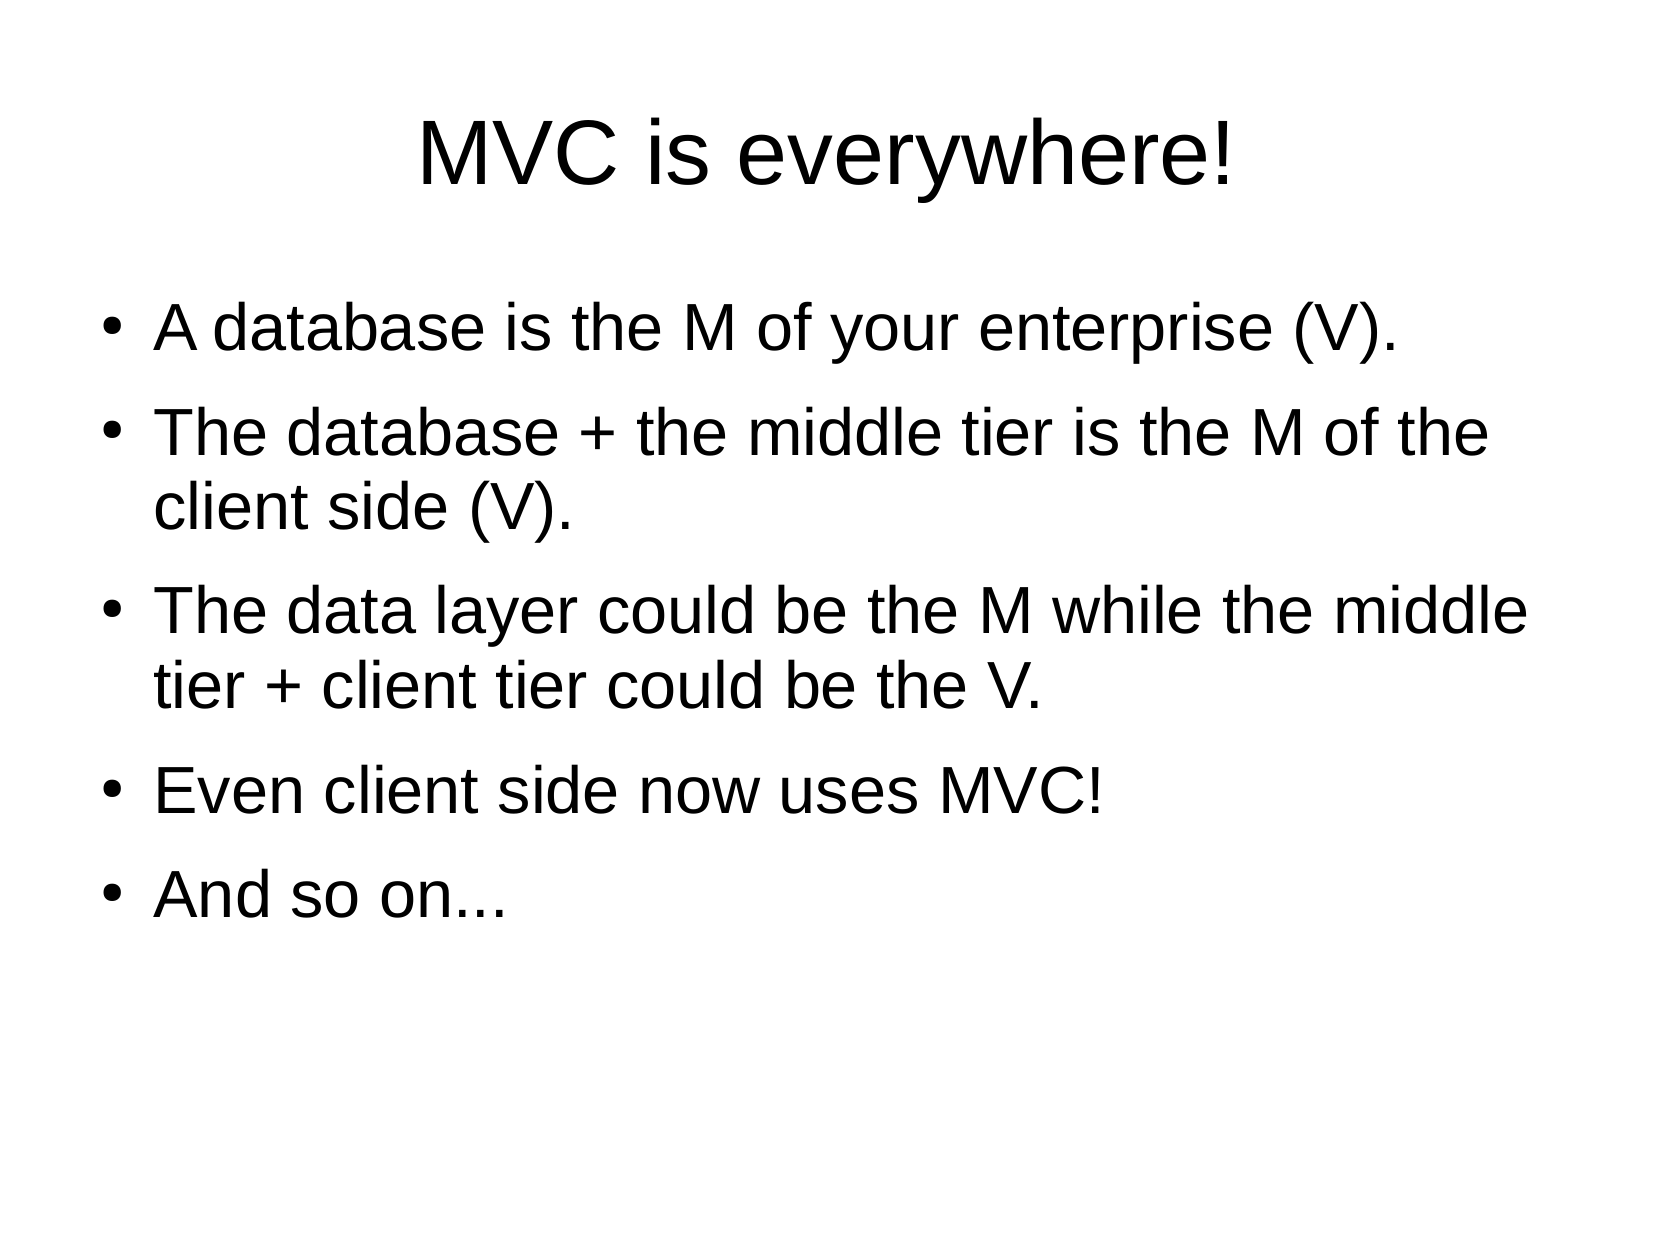

# MVC is everywhere!
A database is the M of your enterprise (V).
The database + the middle tier is the M of the client side (V).
The data layer could be the M while the middle tier + client tier could be the V.
Even client side now uses MVC!
And so on...